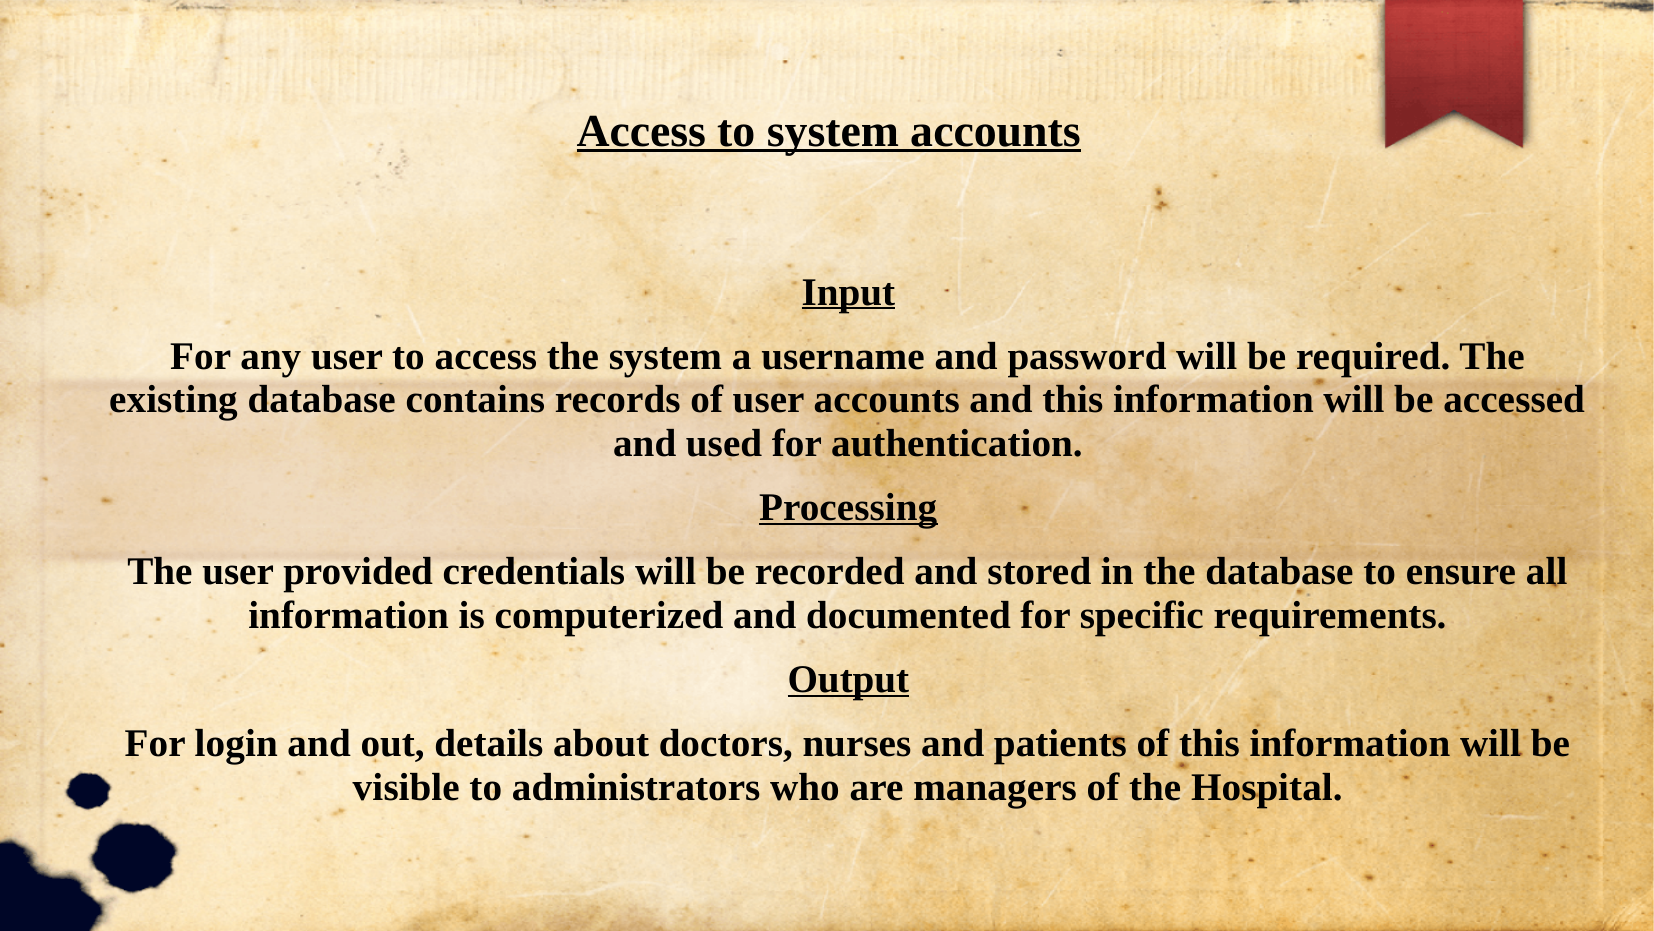

# Access to system accounts
Input
For any user to access the system a username and password will be required. The existing database contains records of user accounts and this information will be accessed and used for authentication.
Processing
The user provided credentials will be recorded and stored in the database to ensure all information is computerized and documented for specific requirements.
Output
For login and out, details about doctors, nurses and patients of this information will be visible to administrators who are managers of the Hospital.